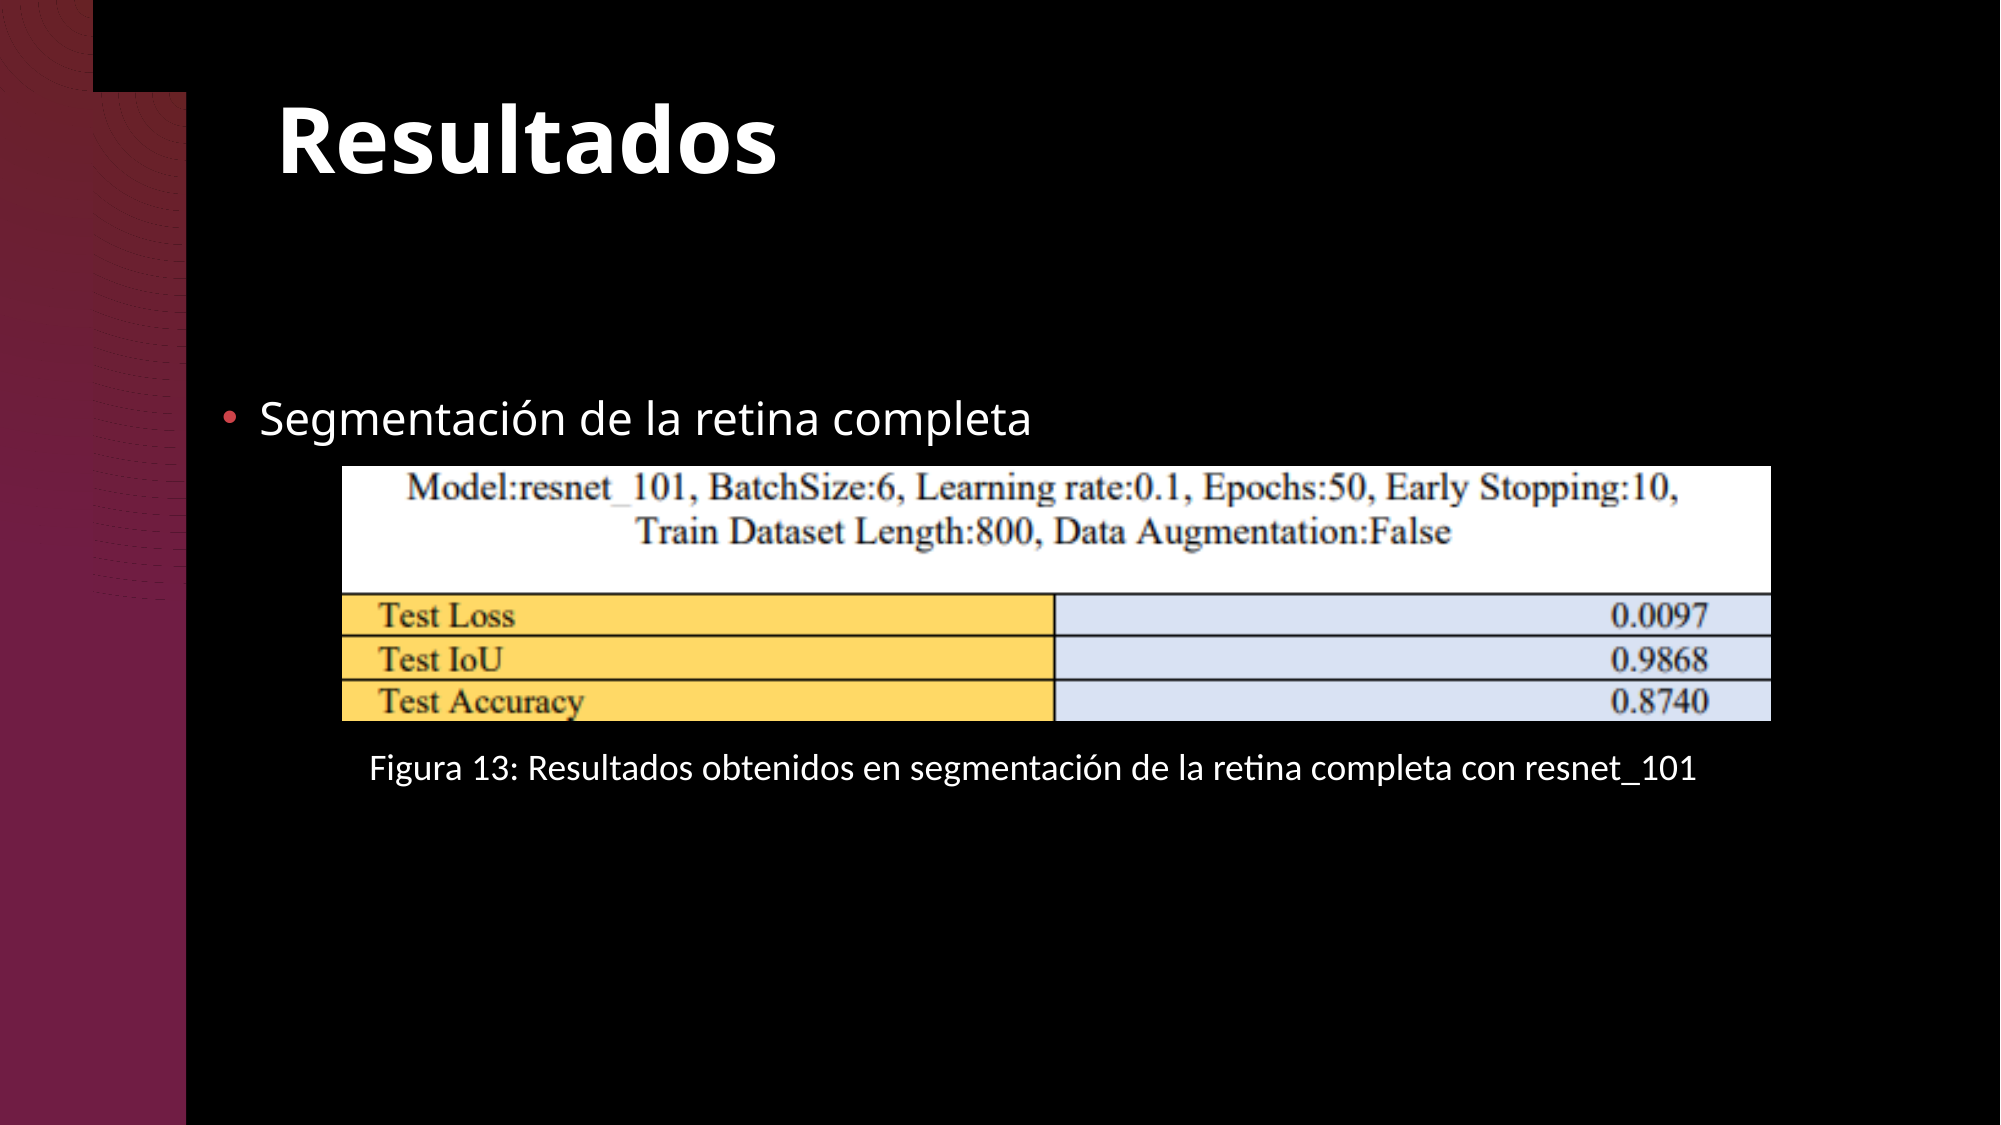

# Resultados
Segmentación de la retina completa
Figura 13: Resultados obtenidos en segmentación de la retina completa con resnet_101